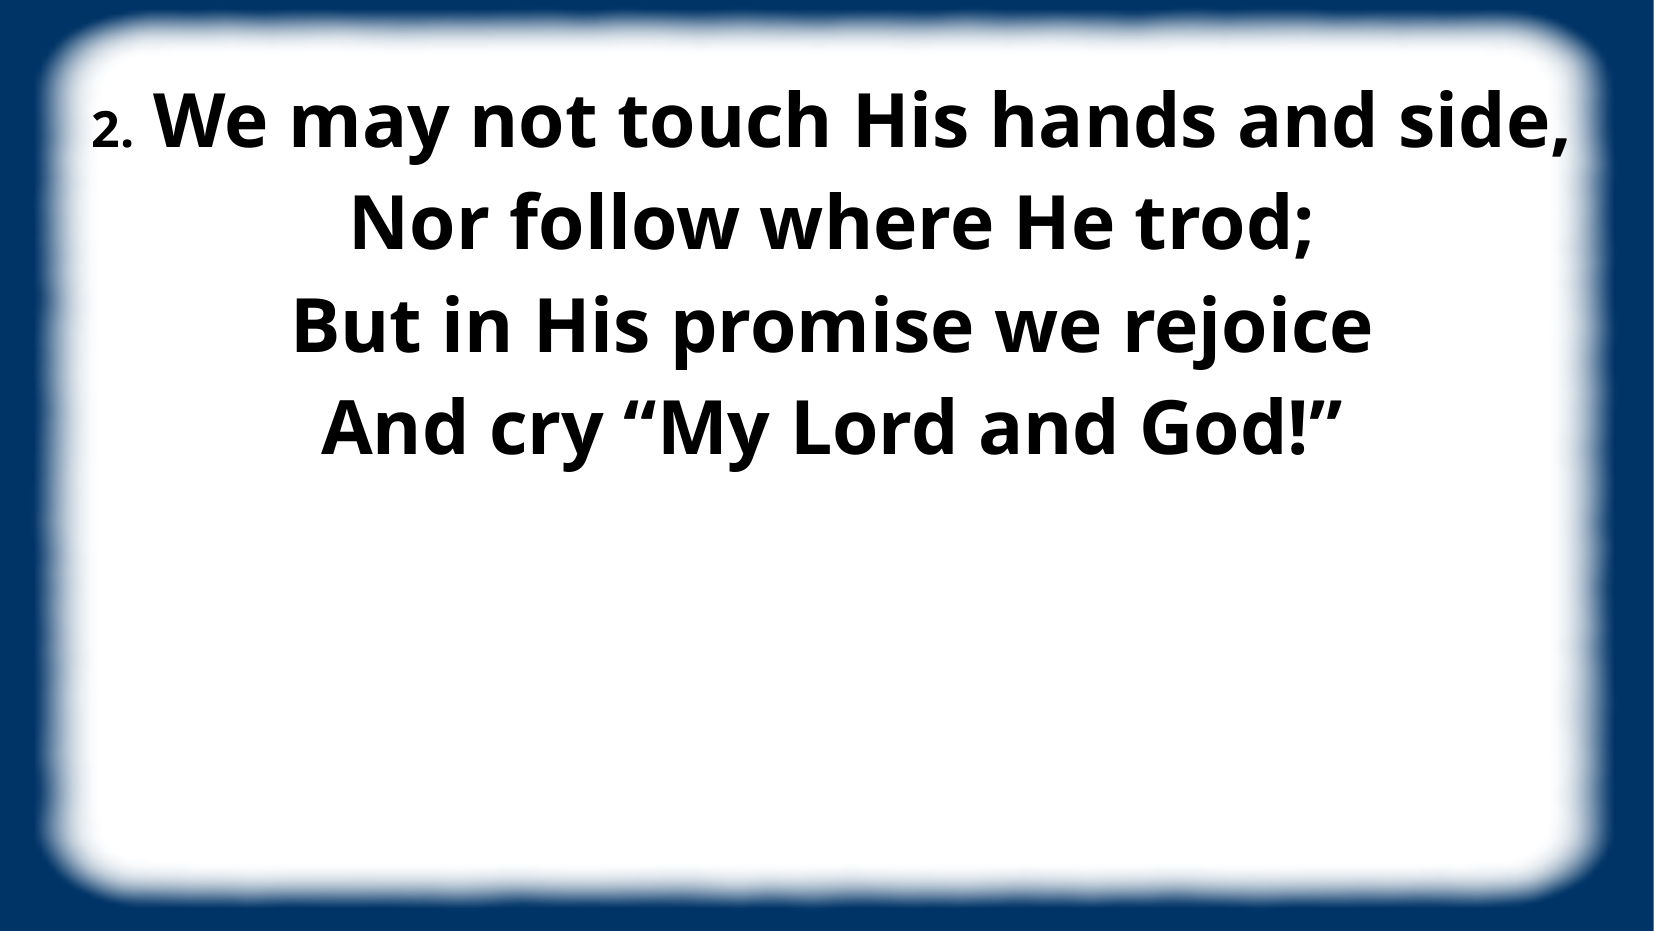

2. We may not touch His hands and side,
Nor follow where He trod;
But in His promise we rejoice
And cry “My Lord and God!”